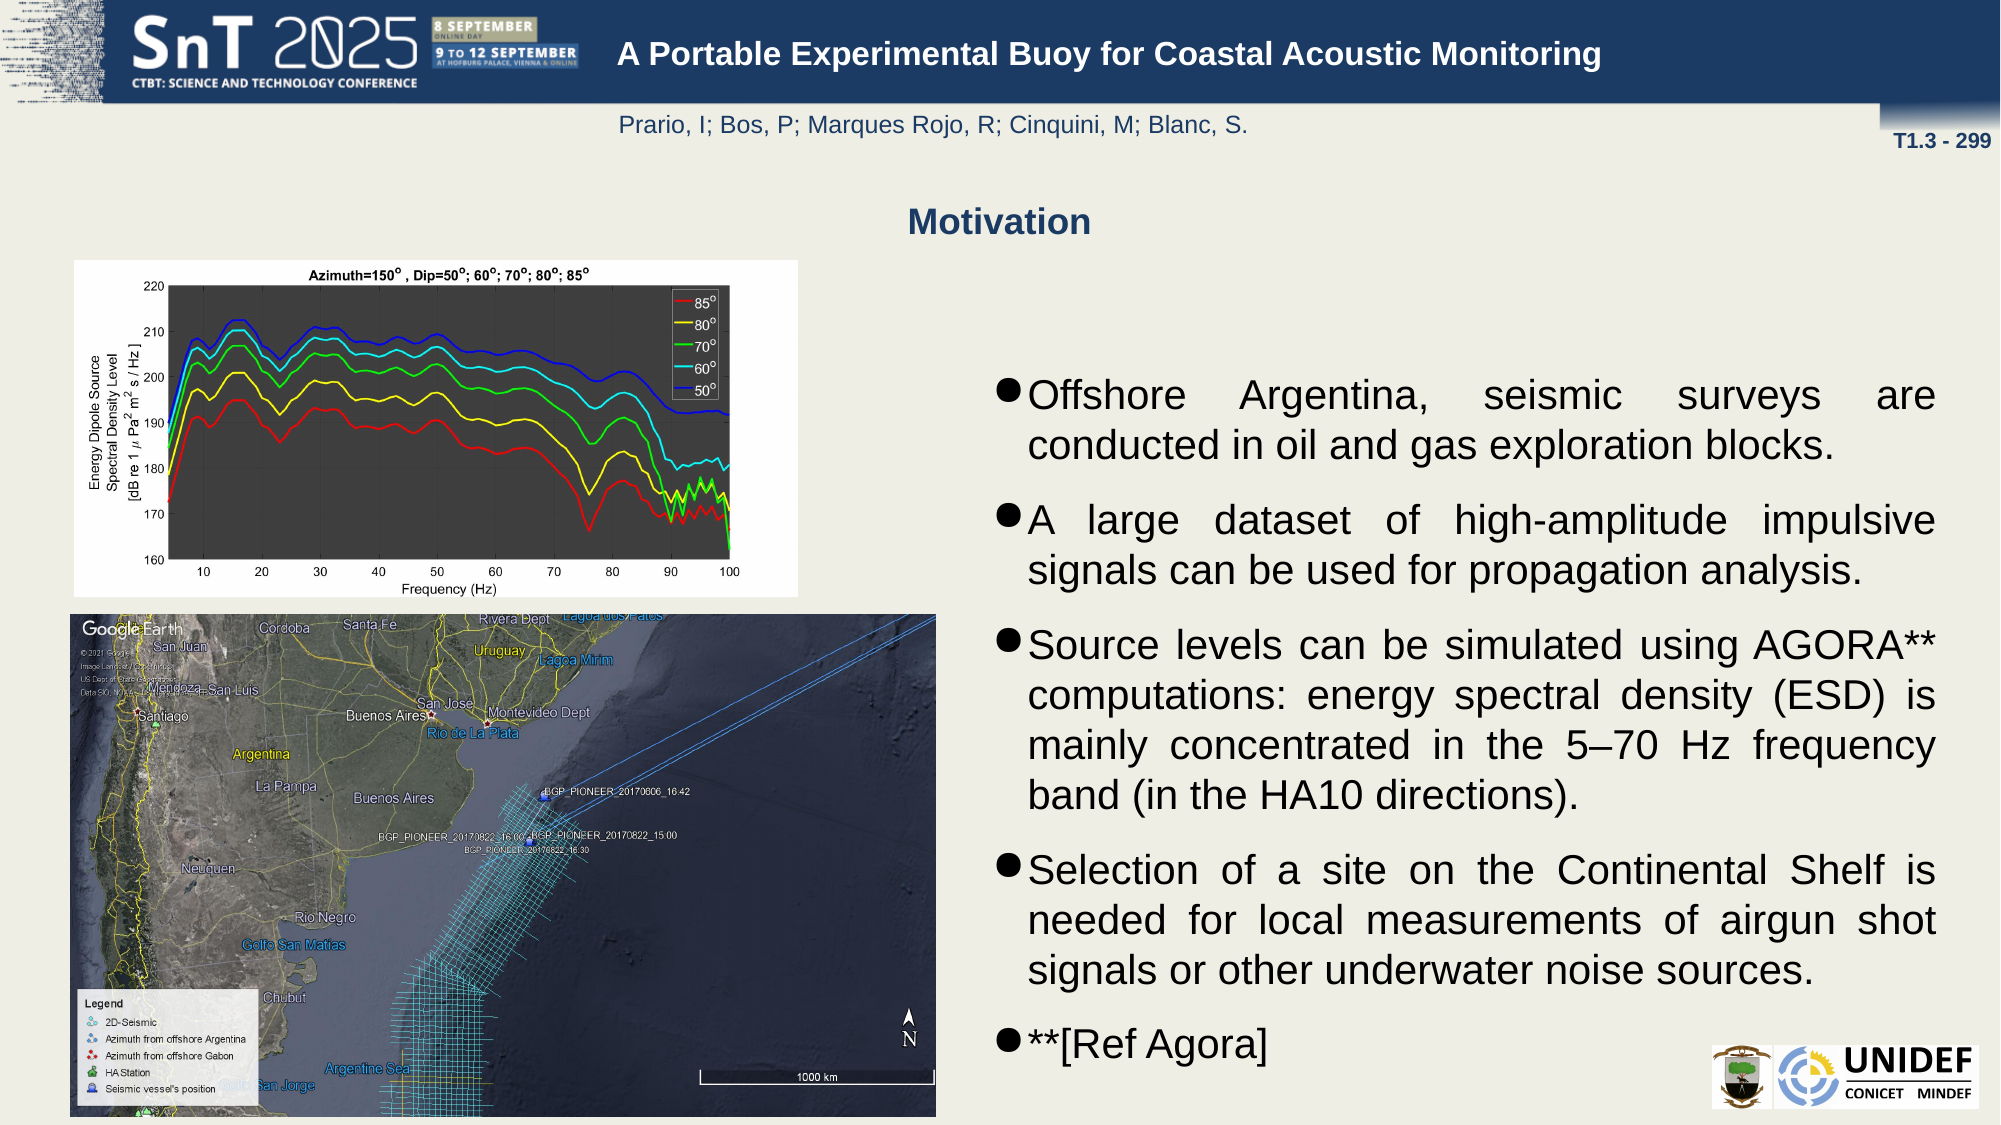

T1.3 - 299
A Portable Experimental Buoy for Coastal Acoustic Monitoring
Prario, I; Bos, P; Marques Rojo, R; Cinquini, M; Blanc, S.
Motivation
Offshore Argentina, seismic surveys are conducted in oil and gas exploration blocks.
A large dataset of high-amplitude impulsive signals can be used for propagation analysis.
Source levels can be simulated using AGORA** computations: energy spectral density (ESD) is mainly concentrated in the 5–70 Hz frequency band (in the HA10 directions).
Selection of a site on the Continental Shelf is needed for local measurements of airgun shot signals or other underwater noise sources.
**[Ref Agora]